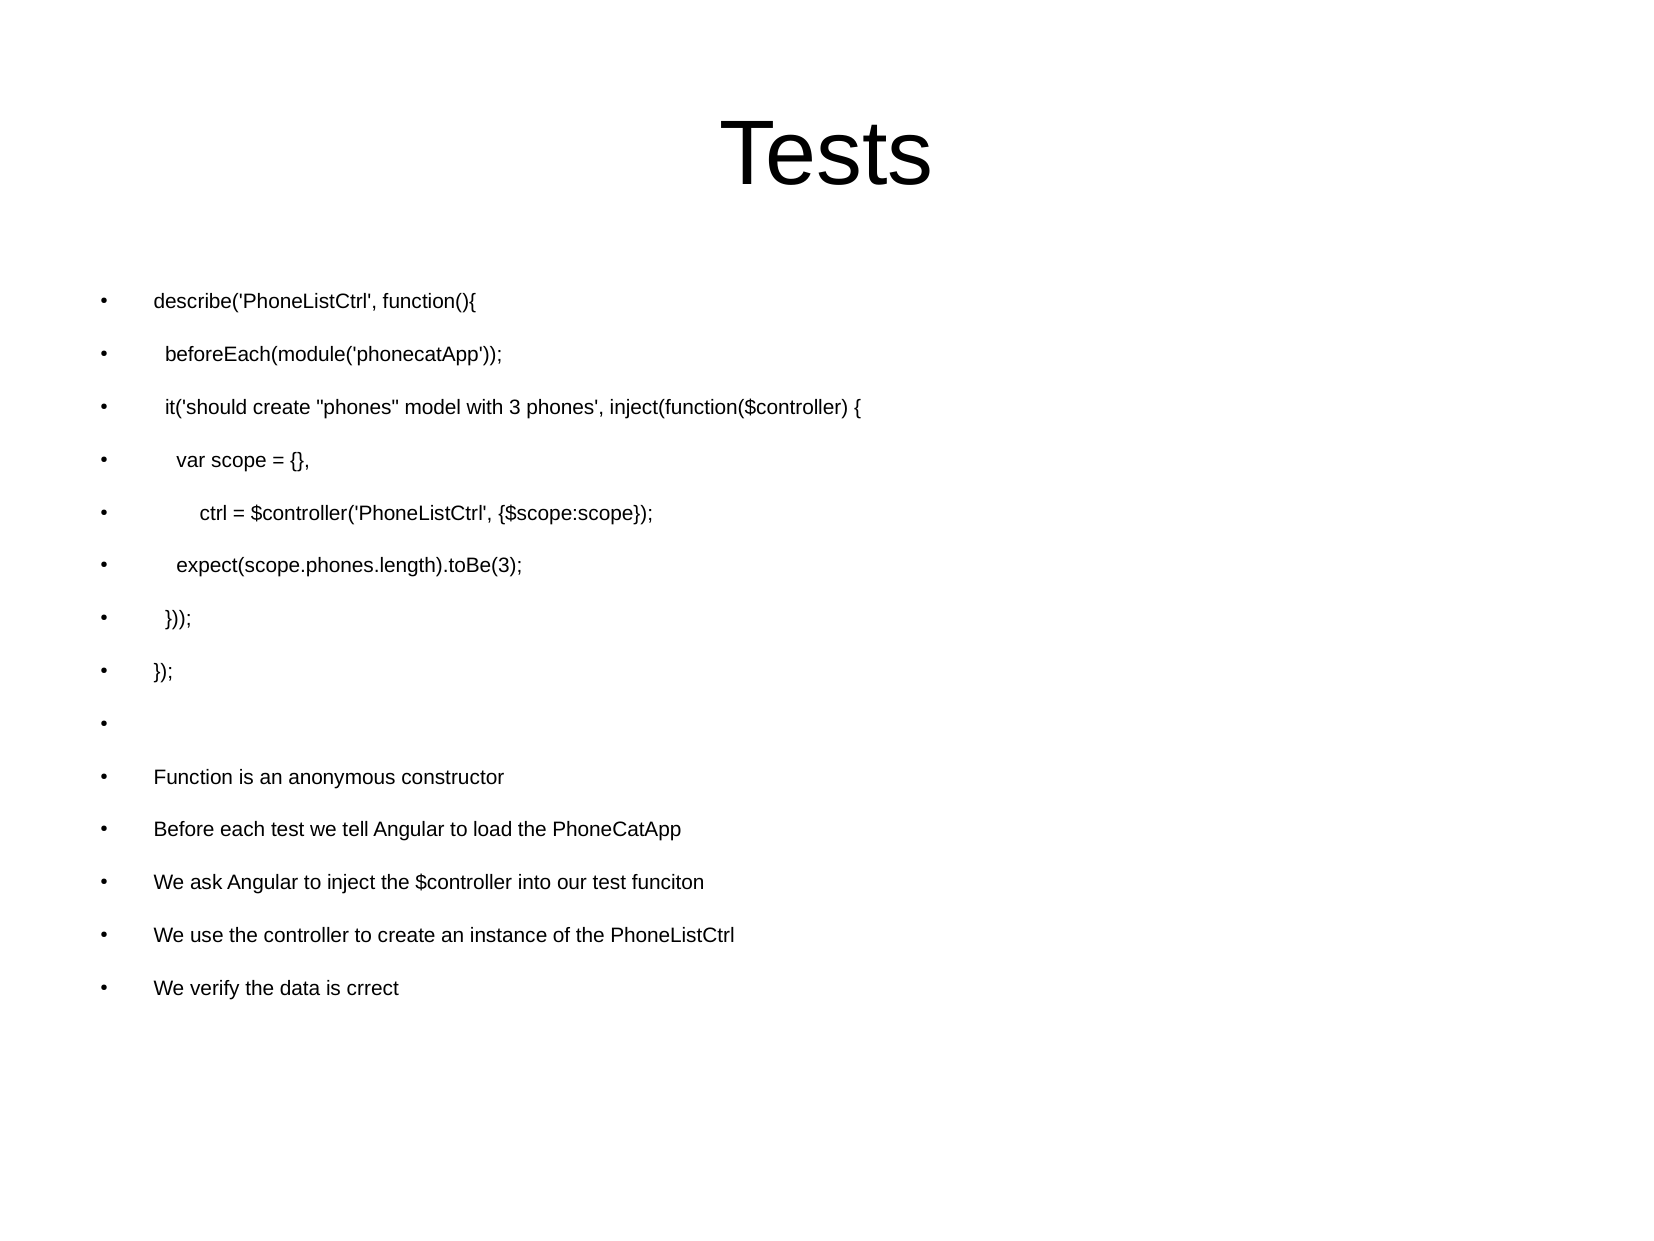

# Tests
describe('PhoneListCtrl', function(){
 beforeEach(module('phonecatApp'));
 it('should create "phones" model with 3 phones', inject(function($controller) {
 var scope = {},
 ctrl = $controller('PhoneListCtrl', {$scope:scope});
 expect(scope.phones.length).toBe(3);
 }));
});
Function is an anonymous constructor
Before each test we tell Angular to load the PhoneCatApp
We ask Angular to inject the $controller into our test funciton
We use the controller to create an instance of the PhoneListCtrl
We verify the data is crrect